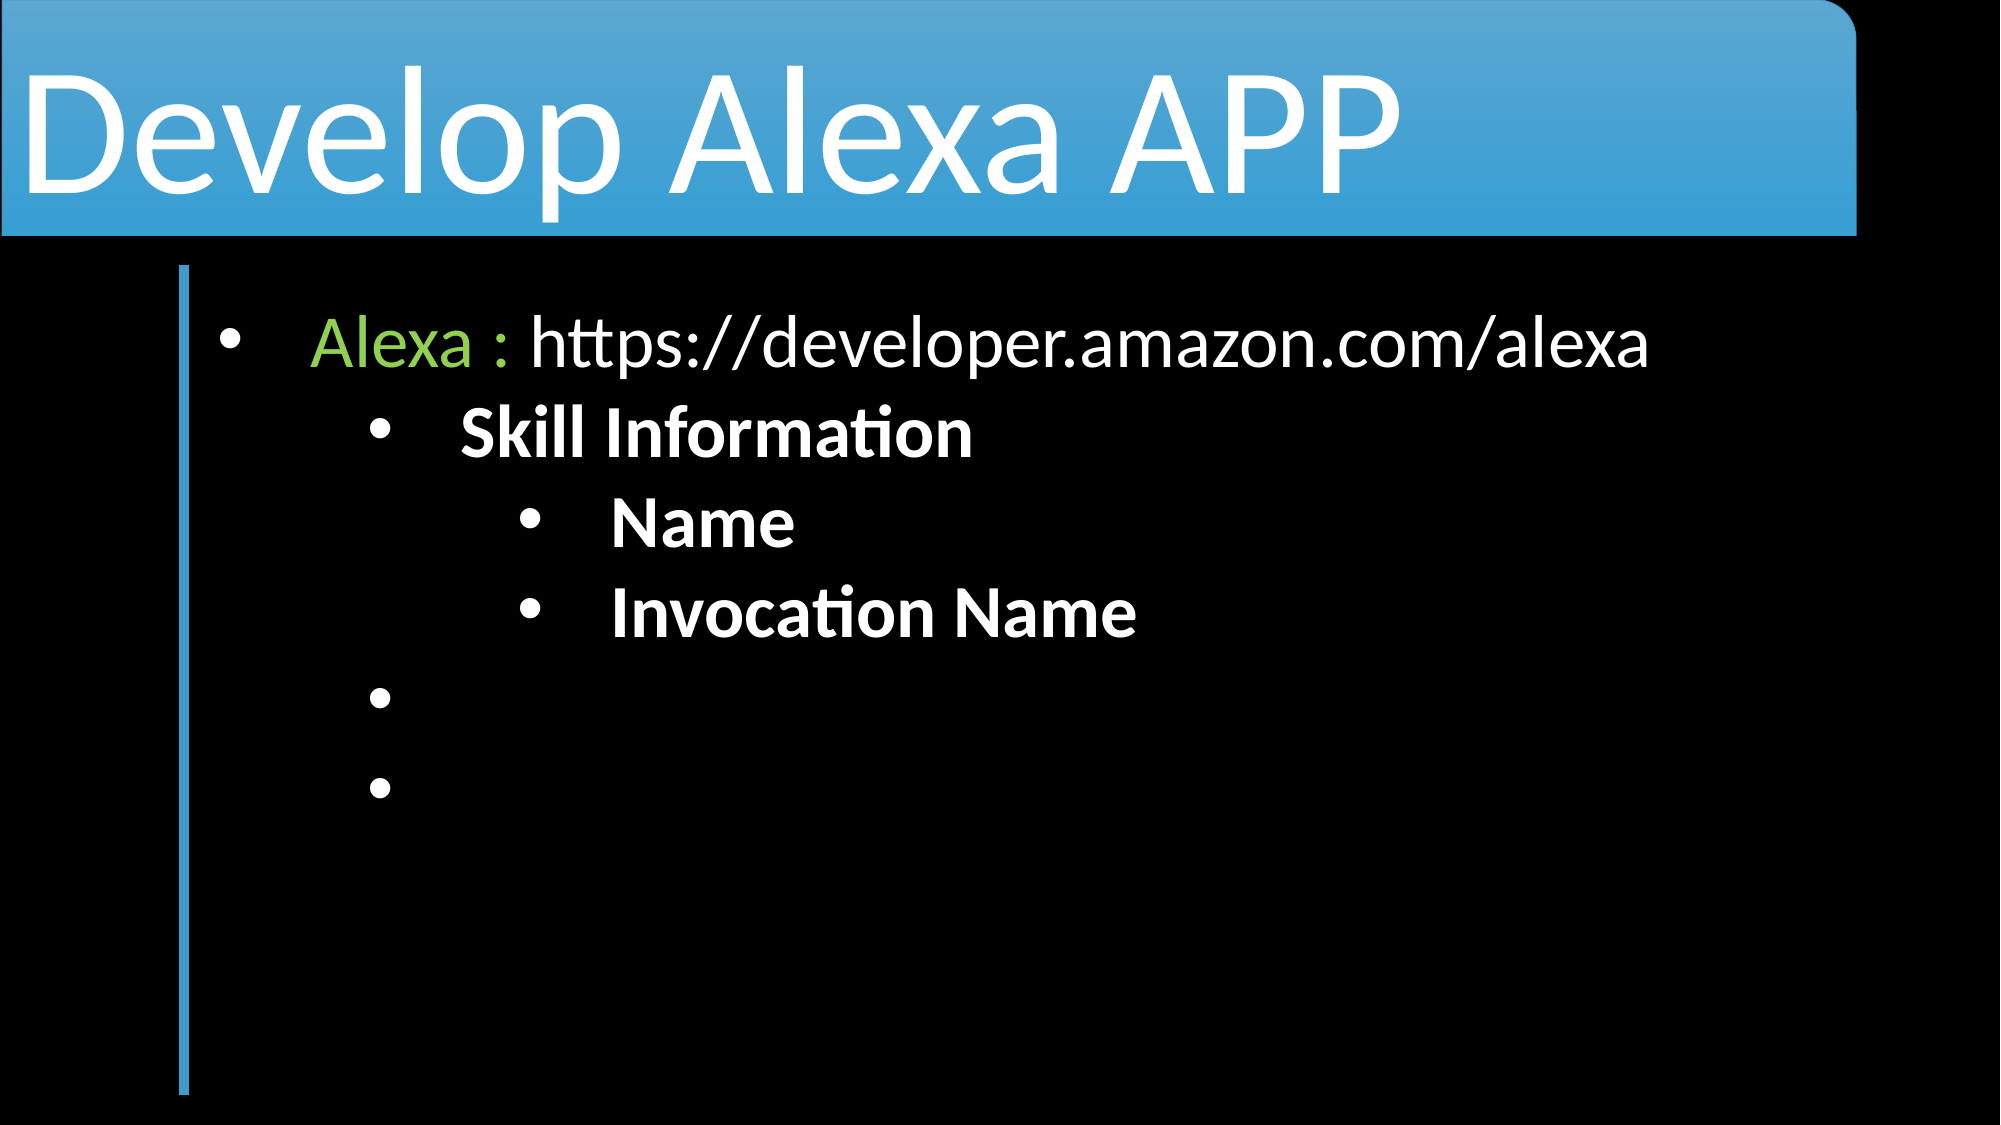

Develop Alexa APP
Alexa : https://developer.amazon.com/alexa
Skill Information
Name
Invocation Name